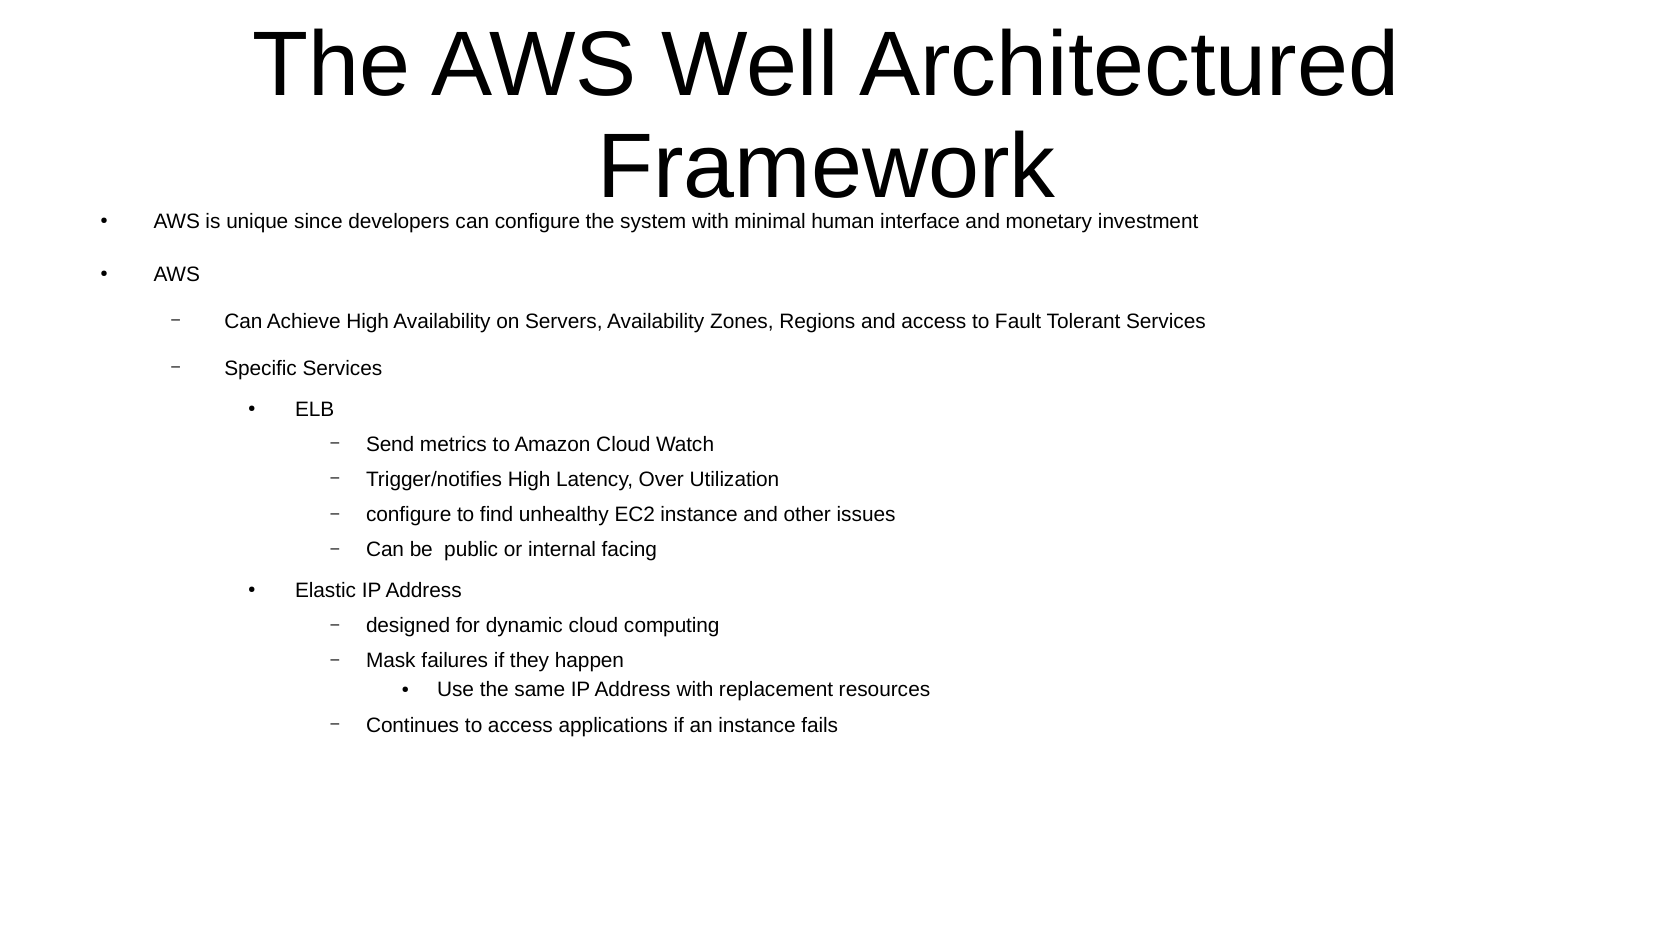

# The AWS Well Architectured Framework
AWS is unique since developers can configure the system with minimal human interface and monetary investment
AWS
Can Achieve High Availability on Servers, Availability Zones, Regions and access to Fault Tolerant Services
Specific Services
ELB
Send metrics to Amazon Cloud Watch
Trigger/notifies High Latency, Over Utilization
configure to find unhealthy EC2 instance and other issues
Can be public or internal facing
Elastic IP Address
designed for dynamic cloud computing
Mask failures if they happen
Use the same IP Address with replacement resources
Continues to access applications if an instance fails